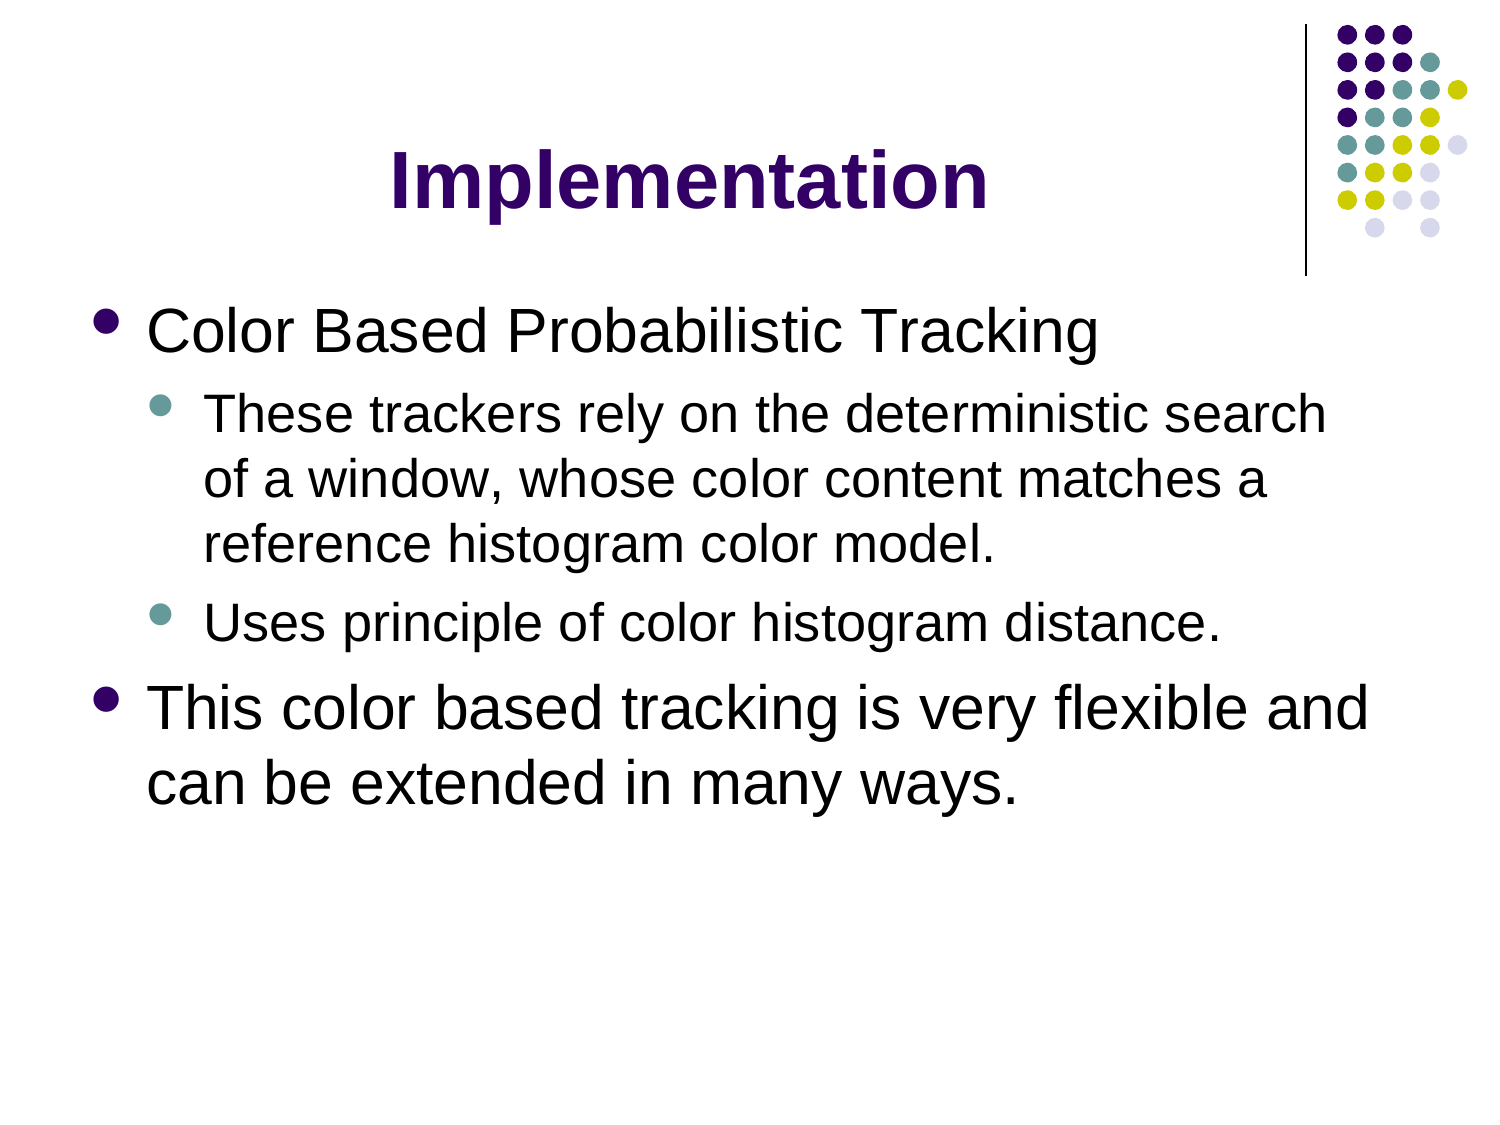

# Implementation
Color Based Probabilistic Tracking
These trackers rely on the deterministic search of a window, whose color content matches a 	 reference histogram color model.
Uses principle of color histogram distance.
This color based tracking is very flexible and can be extended in many ways.